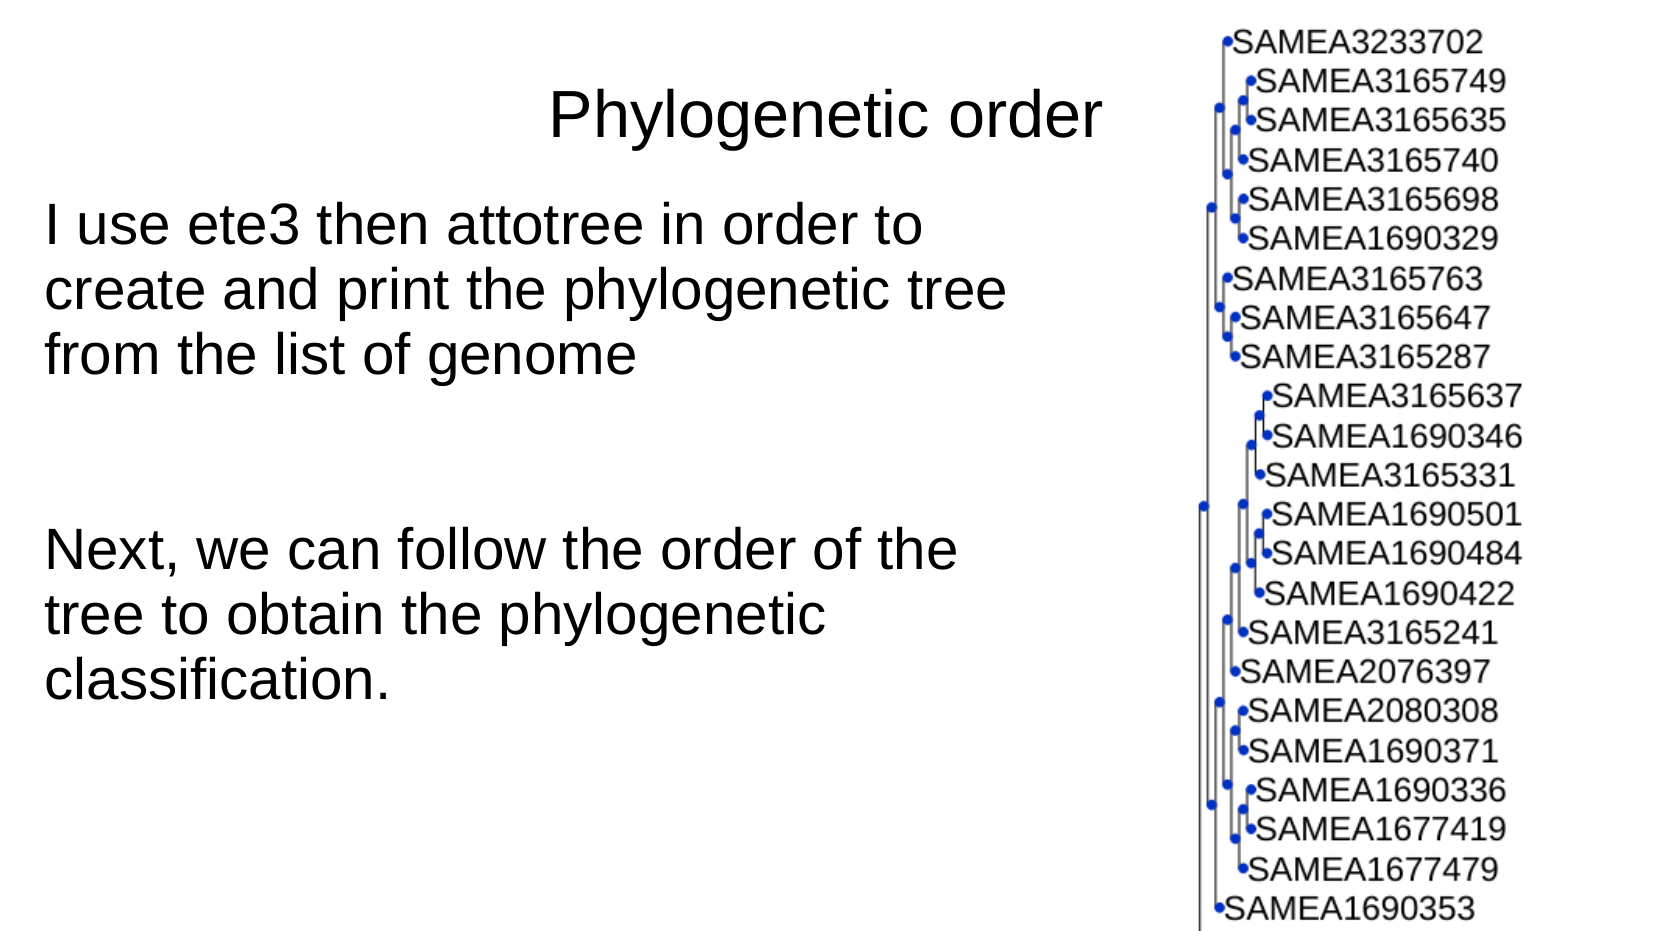

# Phylogenetic order
I use ete3 then attotree in order to create and print the phylogenetic tree from the list of genome
Next, we can follow the order of the tree to obtain the phylogenetic classification.